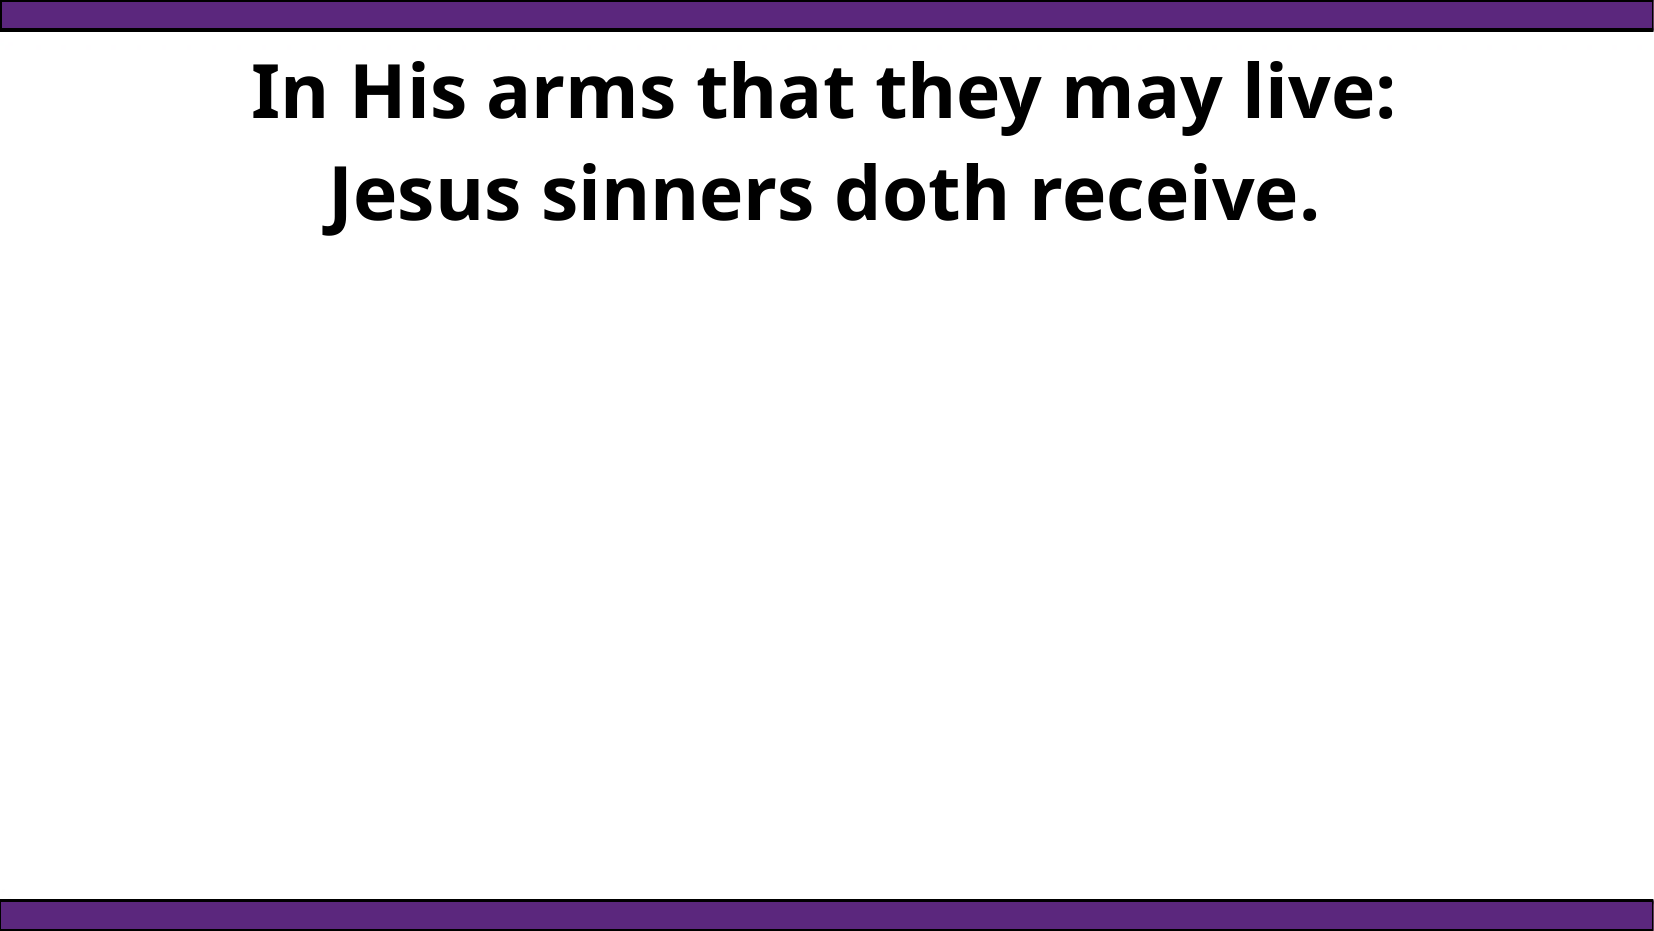

In His arms that they may live:
Jesus sinners doth receive.